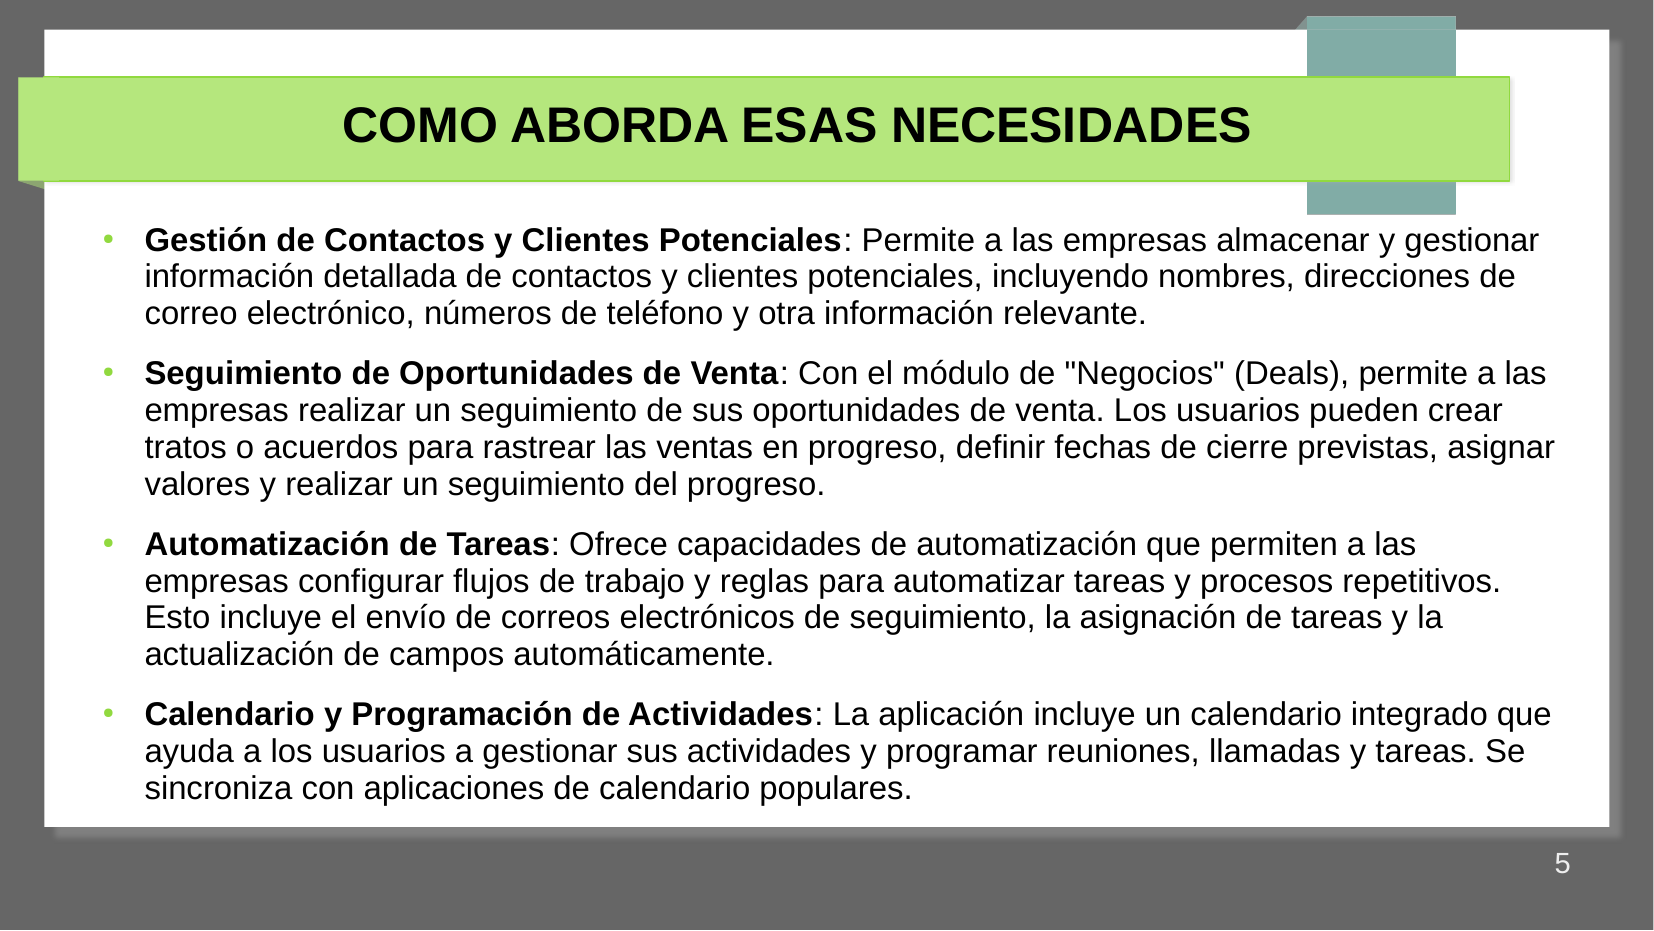

# COMO ABORDA ESAS NECESIDADES
Gestión de Contactos y Clientes Potenciales: Permite a las empresas almacenar y gestionar información detallada de contactos y clientes potenciales, incluyendo nombres, direcciones de correo electrónico, números de teléfono y otra información relevante.
Seguimiento de Oportunidades de Venta: Con el módulo de "Negocios" (Deals), permite a las empresas realizar un seguimiento de sus oportunidades de venta. Los usuarios pueden crear tratos o acuerdos para rastrear las ventas en progreso, definir fechas de cierre previstas, asignar valores y realizar un seguimiento del progreso.
Automatización de Tareas: Ofrece capacidades de automatización que permiten a las empresas configurar flujos de trabajo y reglas para automatizar tareas y procesos repetitivos. Esto incluye el envío de correos electrónicos de seguimiento, la asignación de tareas y la actualización de campos automáticamente.
Calendario y Programación de Actividades: La aplicación incluye un calendario integrado que ayuda a los usuarios a gestionar sus actividades y programar reuniones, llamadas y tareas. Se sincroniza con aplicaciones de calendario populares.
5